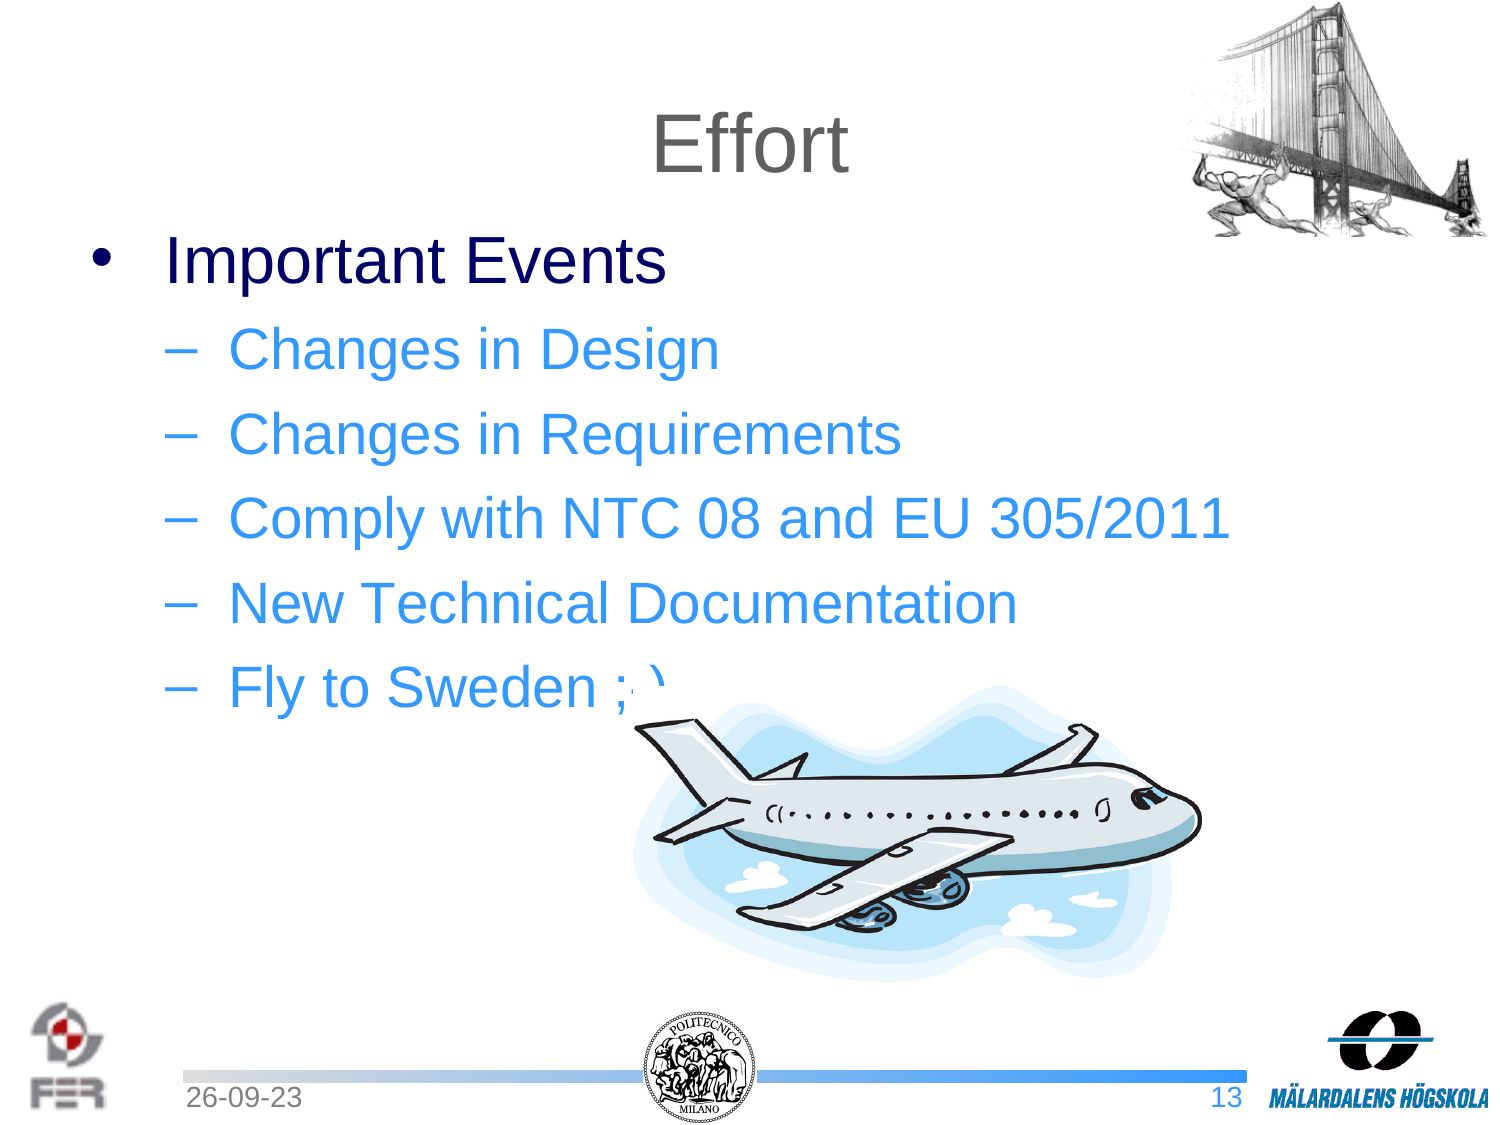

# Effort
 Important Events
 Changes in Design
 Changes in Requirements
 Comply with NTC 08 and EU 305/2011
 New Technical Documentation
 Fly to Sweden ;-)
26-08-21